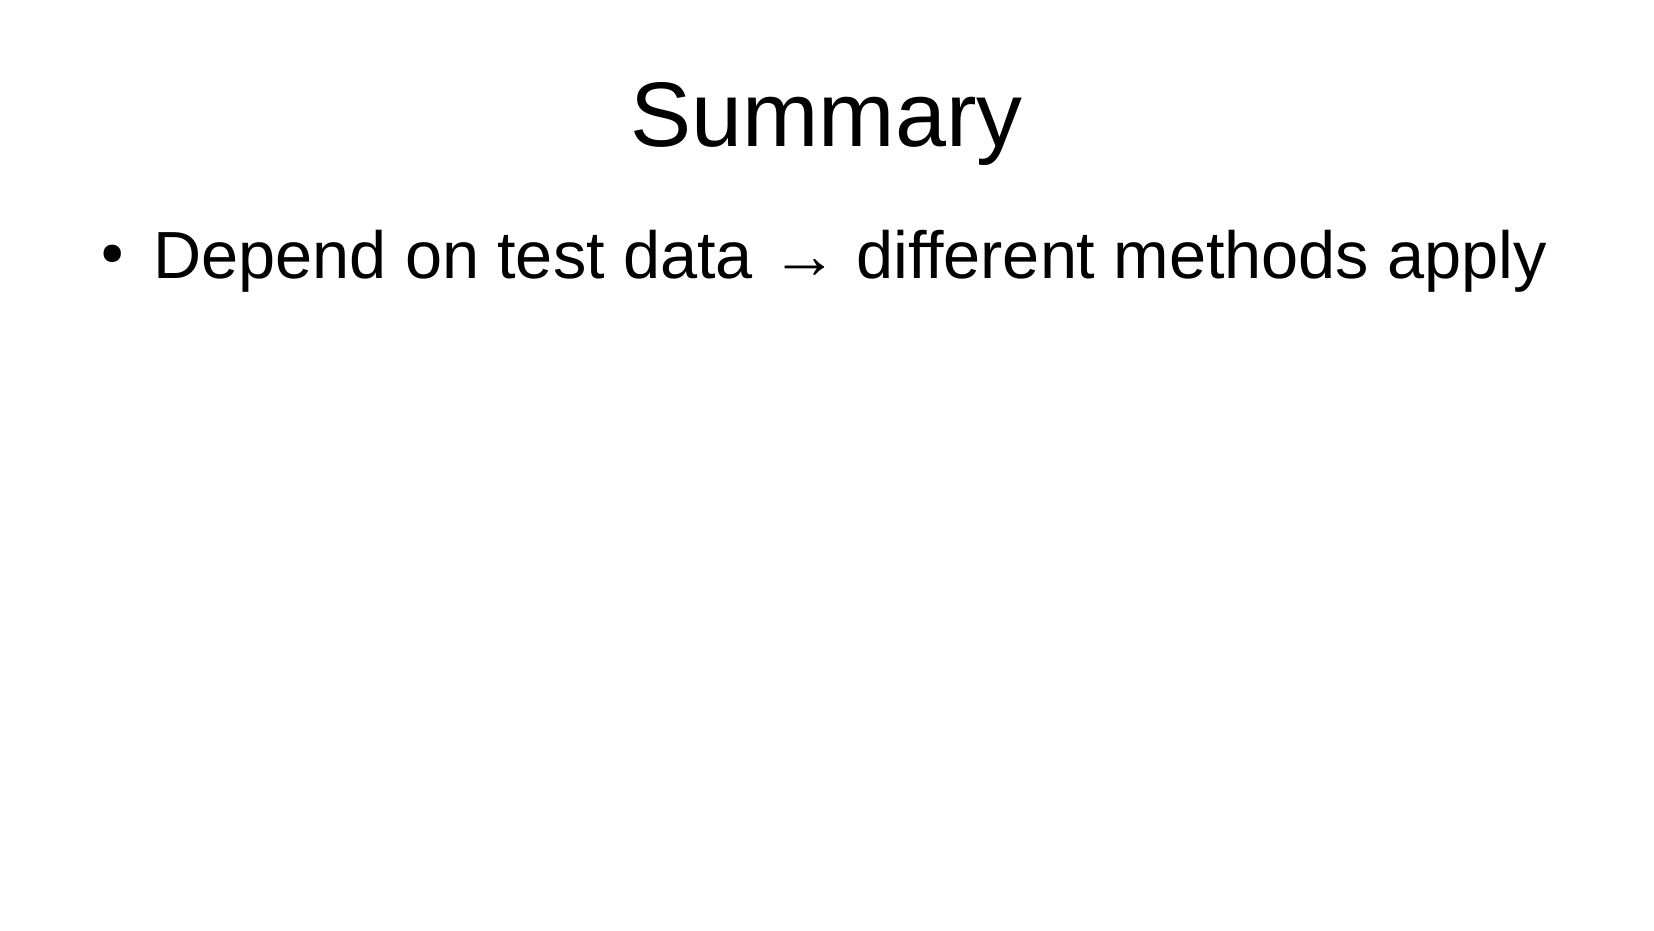

# Summary
Depend on test data → different methods apply